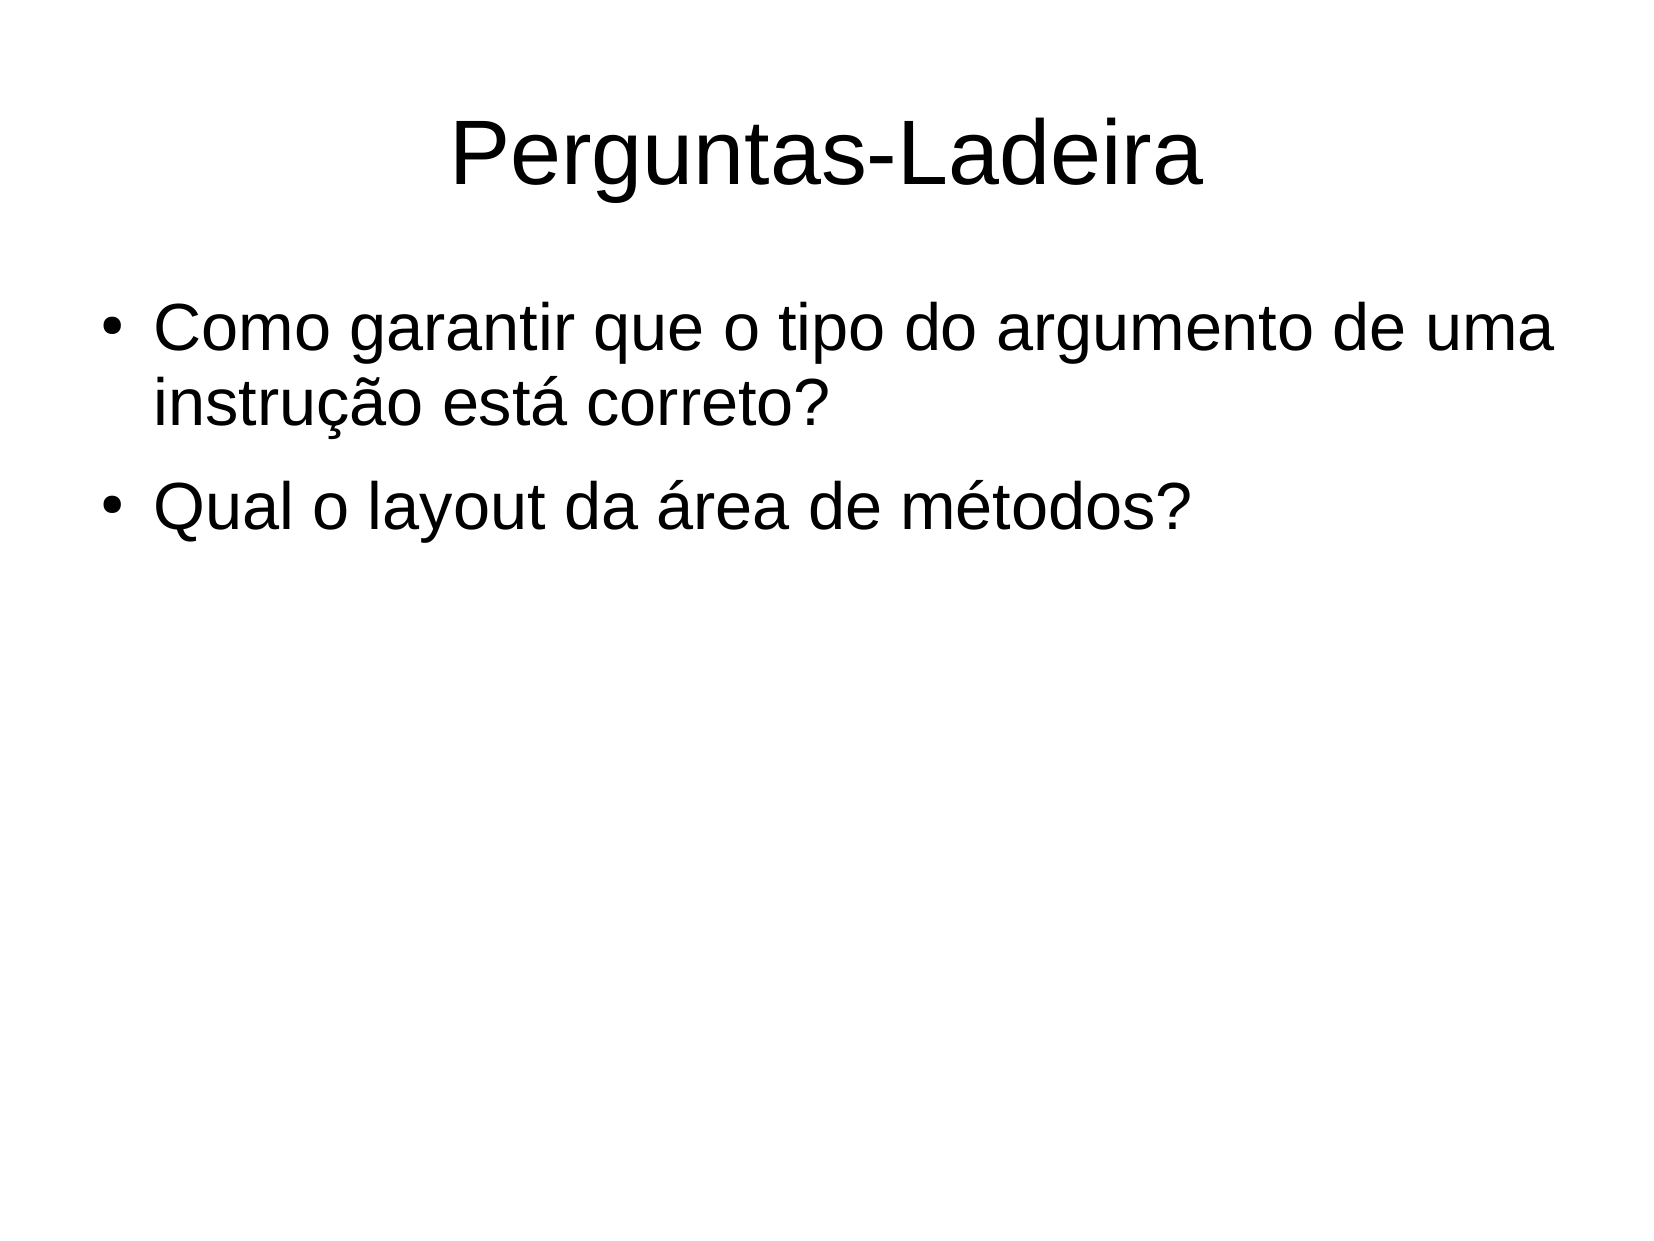

# Perguntas-Ladeira
Como garantir que o tipo do argumento de uma instrução está correto?
Qual o layout da área de métodos?